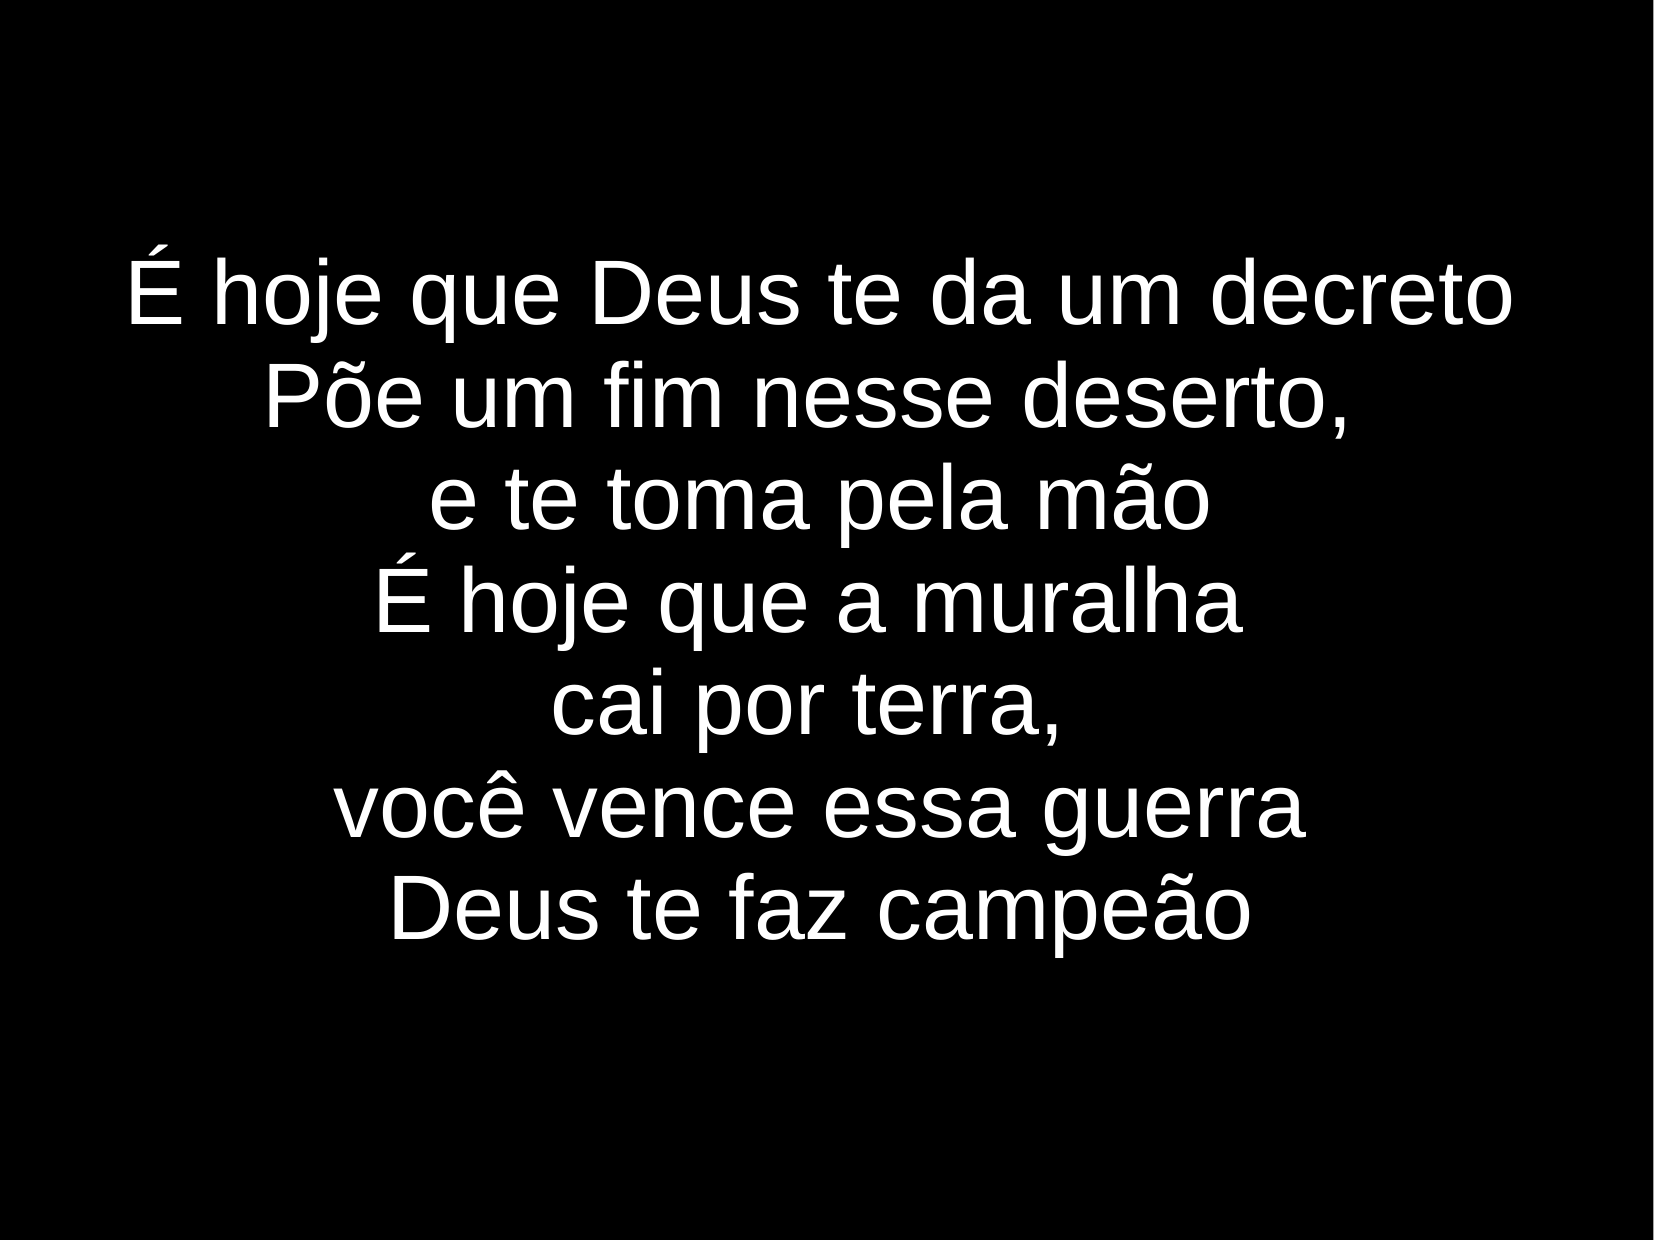

É hoje que Deus te da um decreto
Põe um fim nesse deserto,
e te toma pela mão
É hoje que a muralha
cai por terra,
você vence essa guerra
Deus te faz campeão